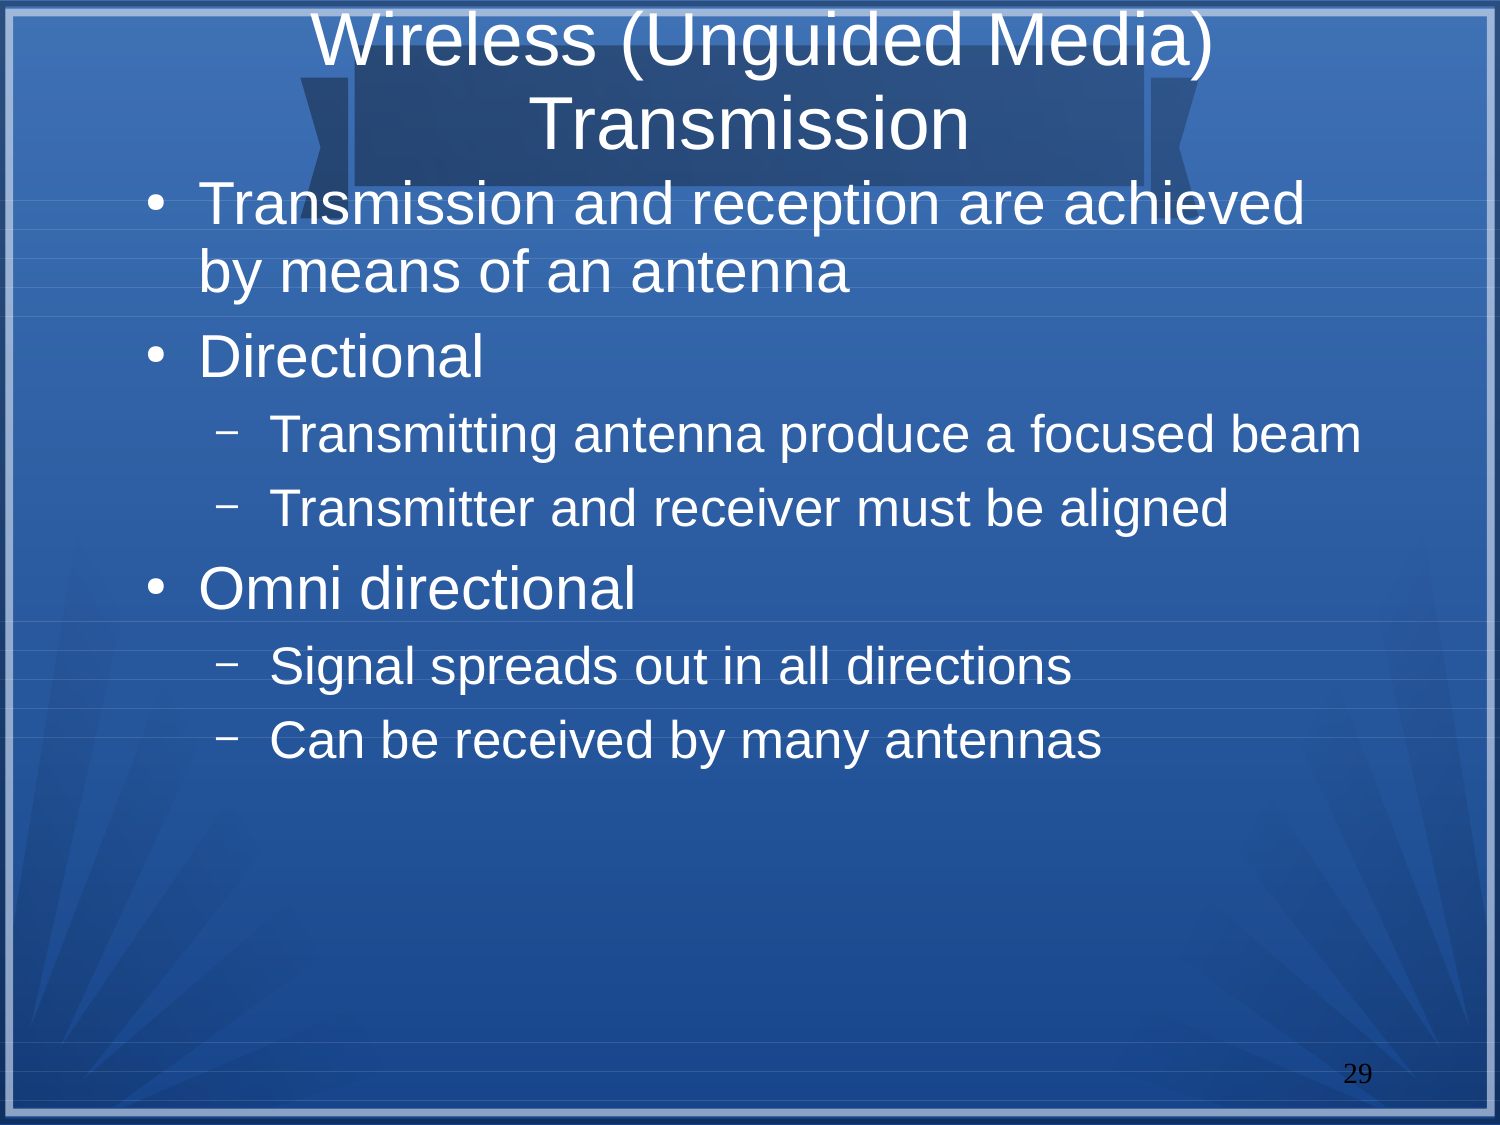

# Wireless (Unguided Media) Transmission
Transmission and reception are achieved by means of an antenna
Directional
Transmitting antenna produce a focused beam
Transmitter and receiver must be aligned
Omni directional
Signal spreads out in all directions
Can be received by many antennas